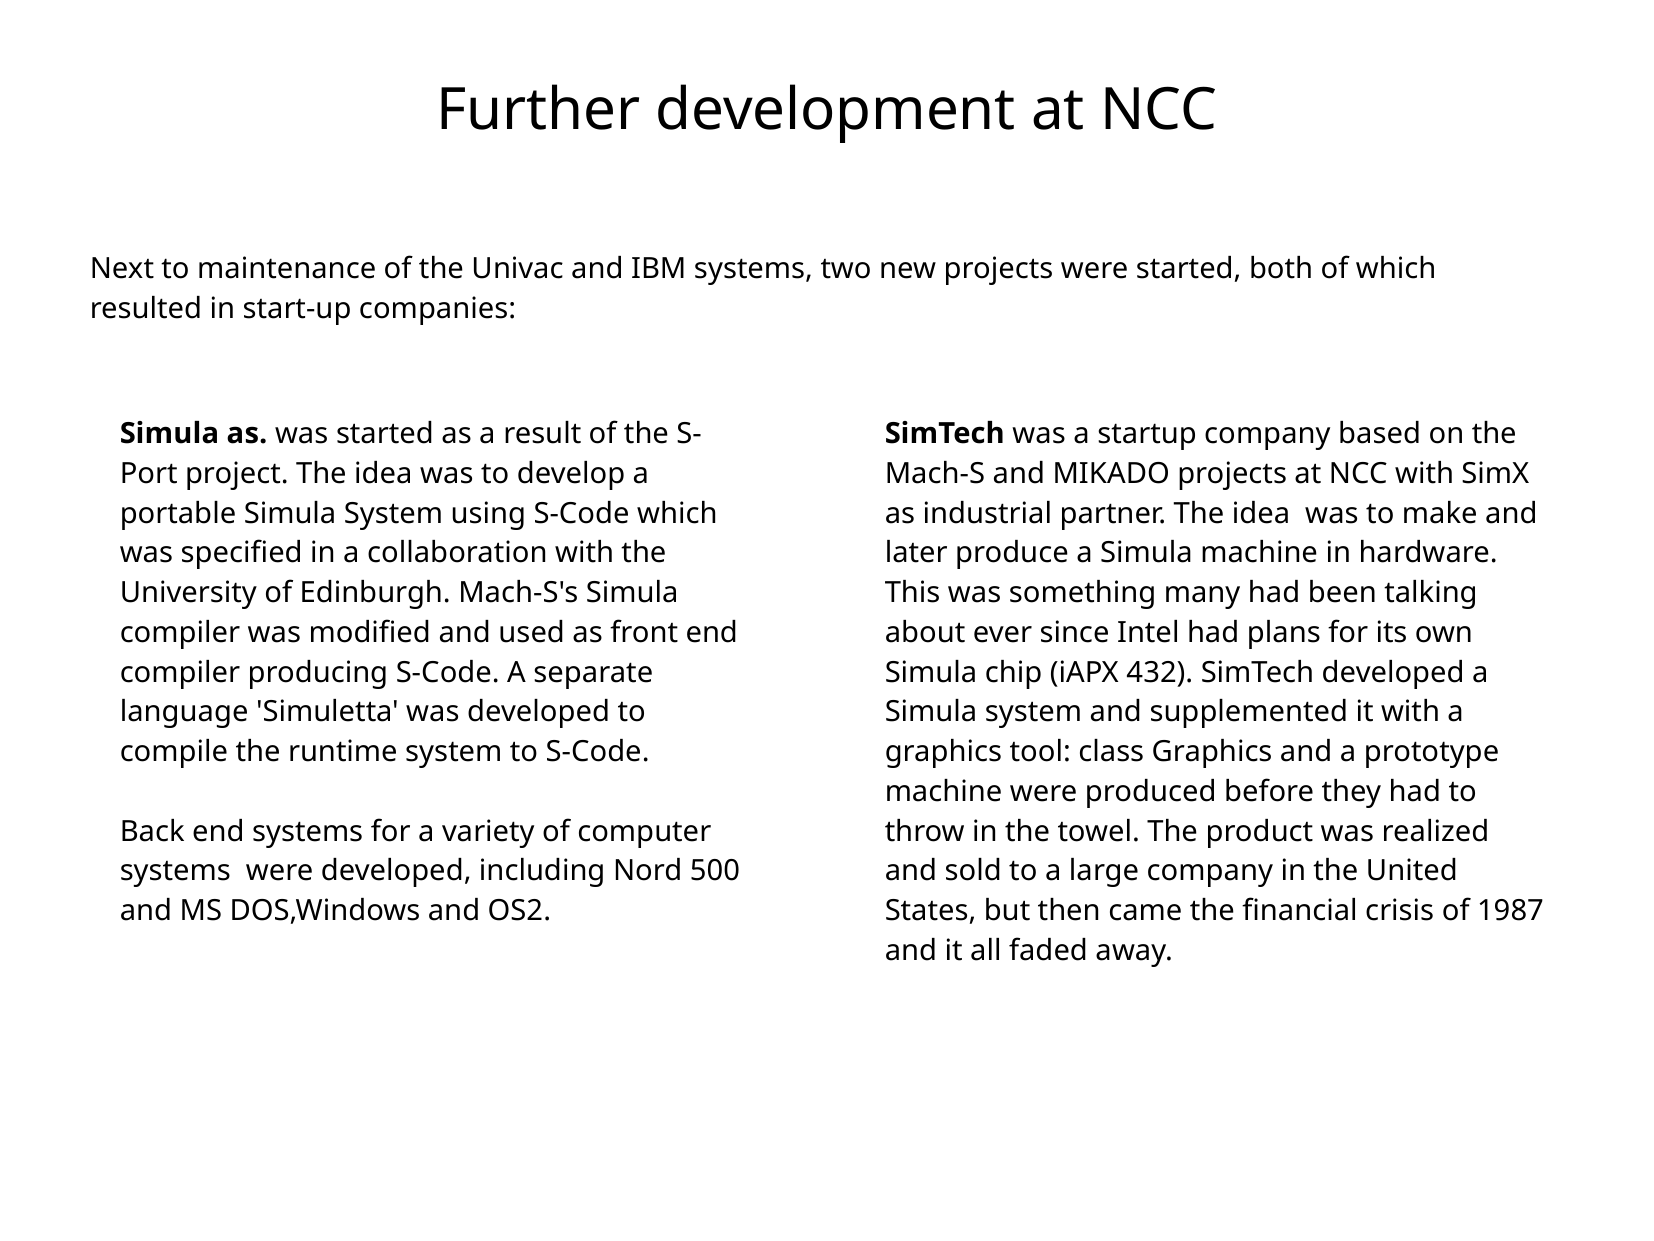

# Further development at NCC
Next to maintenance of the Univac and IBM systems, two new projects were started, both of which resulted in start-up companies:
Simula as. was started as a result of the S-Port project. The idea was to develop a portable Simula System using S-Code which was specified in a collaboration with the University of Edinburgh. Mach-S's Simula compiler was modified and used as front end compiler producing S-Code. A separate language 'Simuletta' was developed to compile the runtime system to S-Code.
Back end systems for a variety of computer systems were developed, including Nord 500 and MS DOS,Windows and OS2.
SimTech was a startup company based on the Mach-S and MIKADO projects at NCC with SimX as industrial partner. The idea was to make and later produce a Simula machine in hardware. This was something many had been talking about ever since Intel had plans for its own Simula chip (iAPX 432). SimTech developed a Simula system and supplemented it with a graphics tool: class Graphics and a prototype machine were produced before they had to throw in the towel. The product was realized and sold to a large company in the United States, but then came the financial crisis of 1987 and it all faded away.